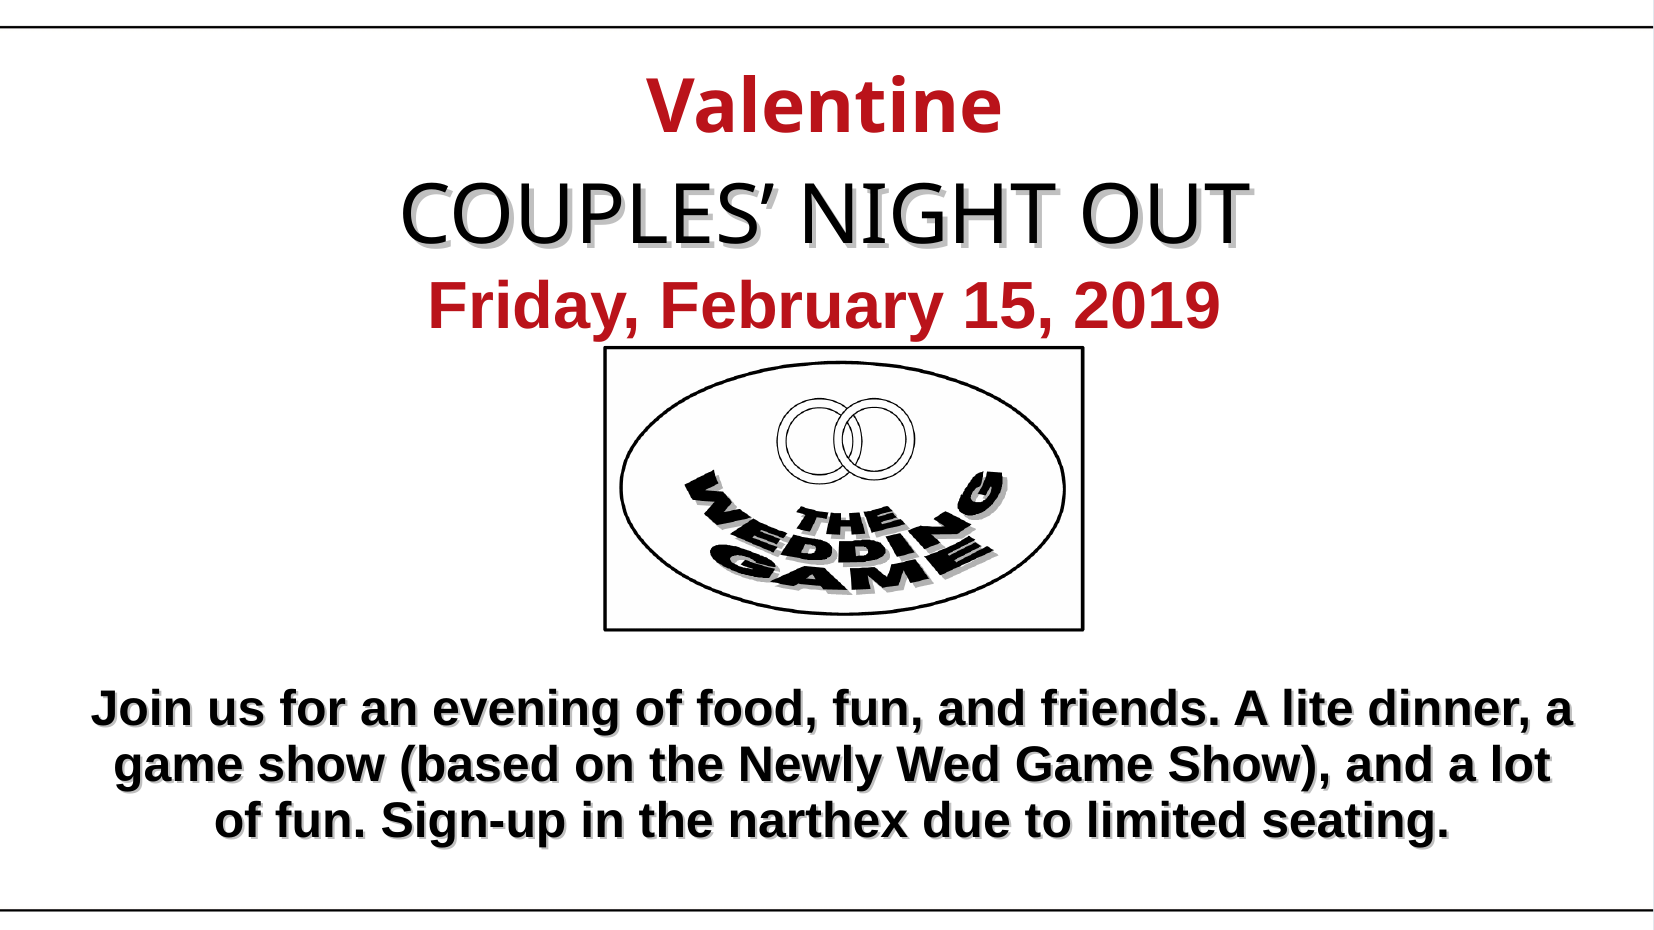

Valentine
COUPLES’ NIGHT OUT
Friday, February 15, 2019
Join us for an evening of food, fun, and friends. A lite dinner, a game show (based on the Newly Wed Game Show), and a lot of fun. Sign-up in the narthex due to limited seating.